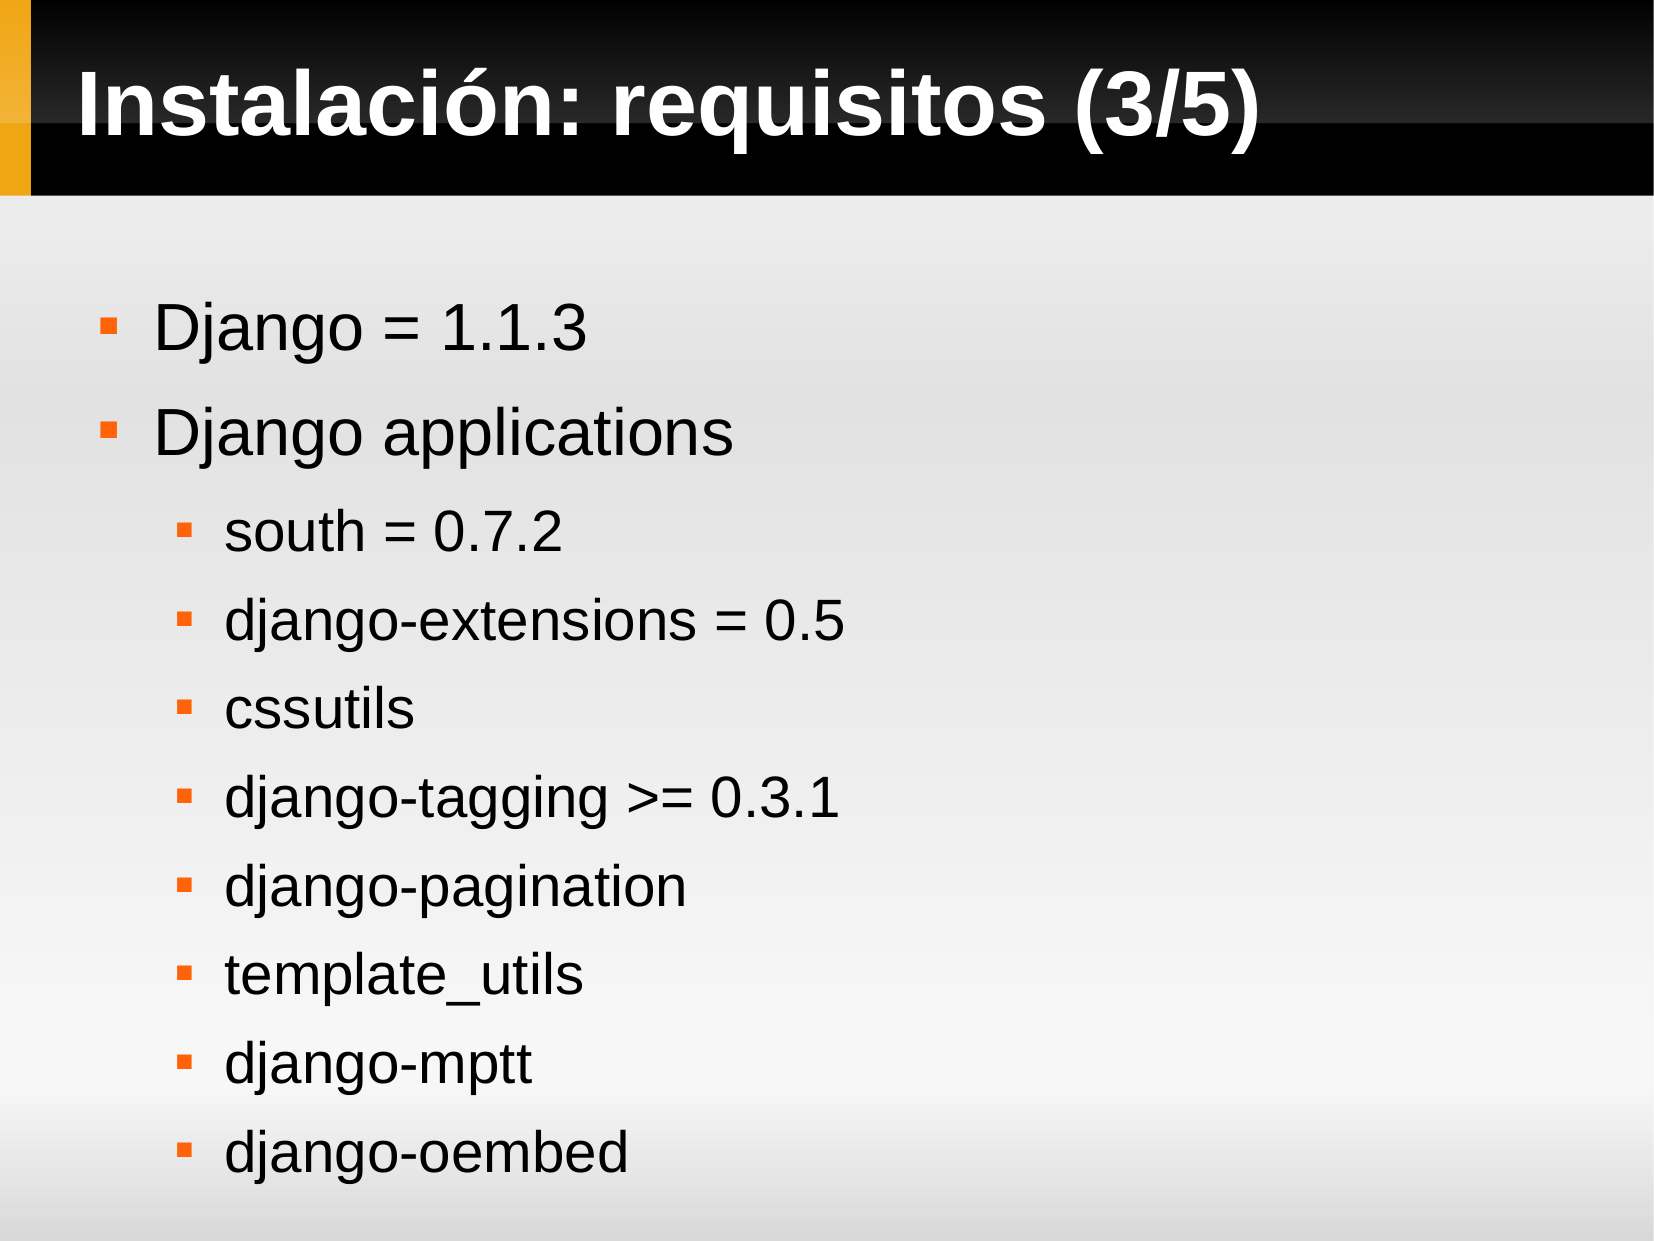

# Instalación: requisitos (3/5)
Django = 1.1.3
Django applications
south = 0.7.2
django-extensions = 0.5
cssutils
django-tagging >= 0.3.1
django-pagination
template_utils
django-mptt
django-oembed